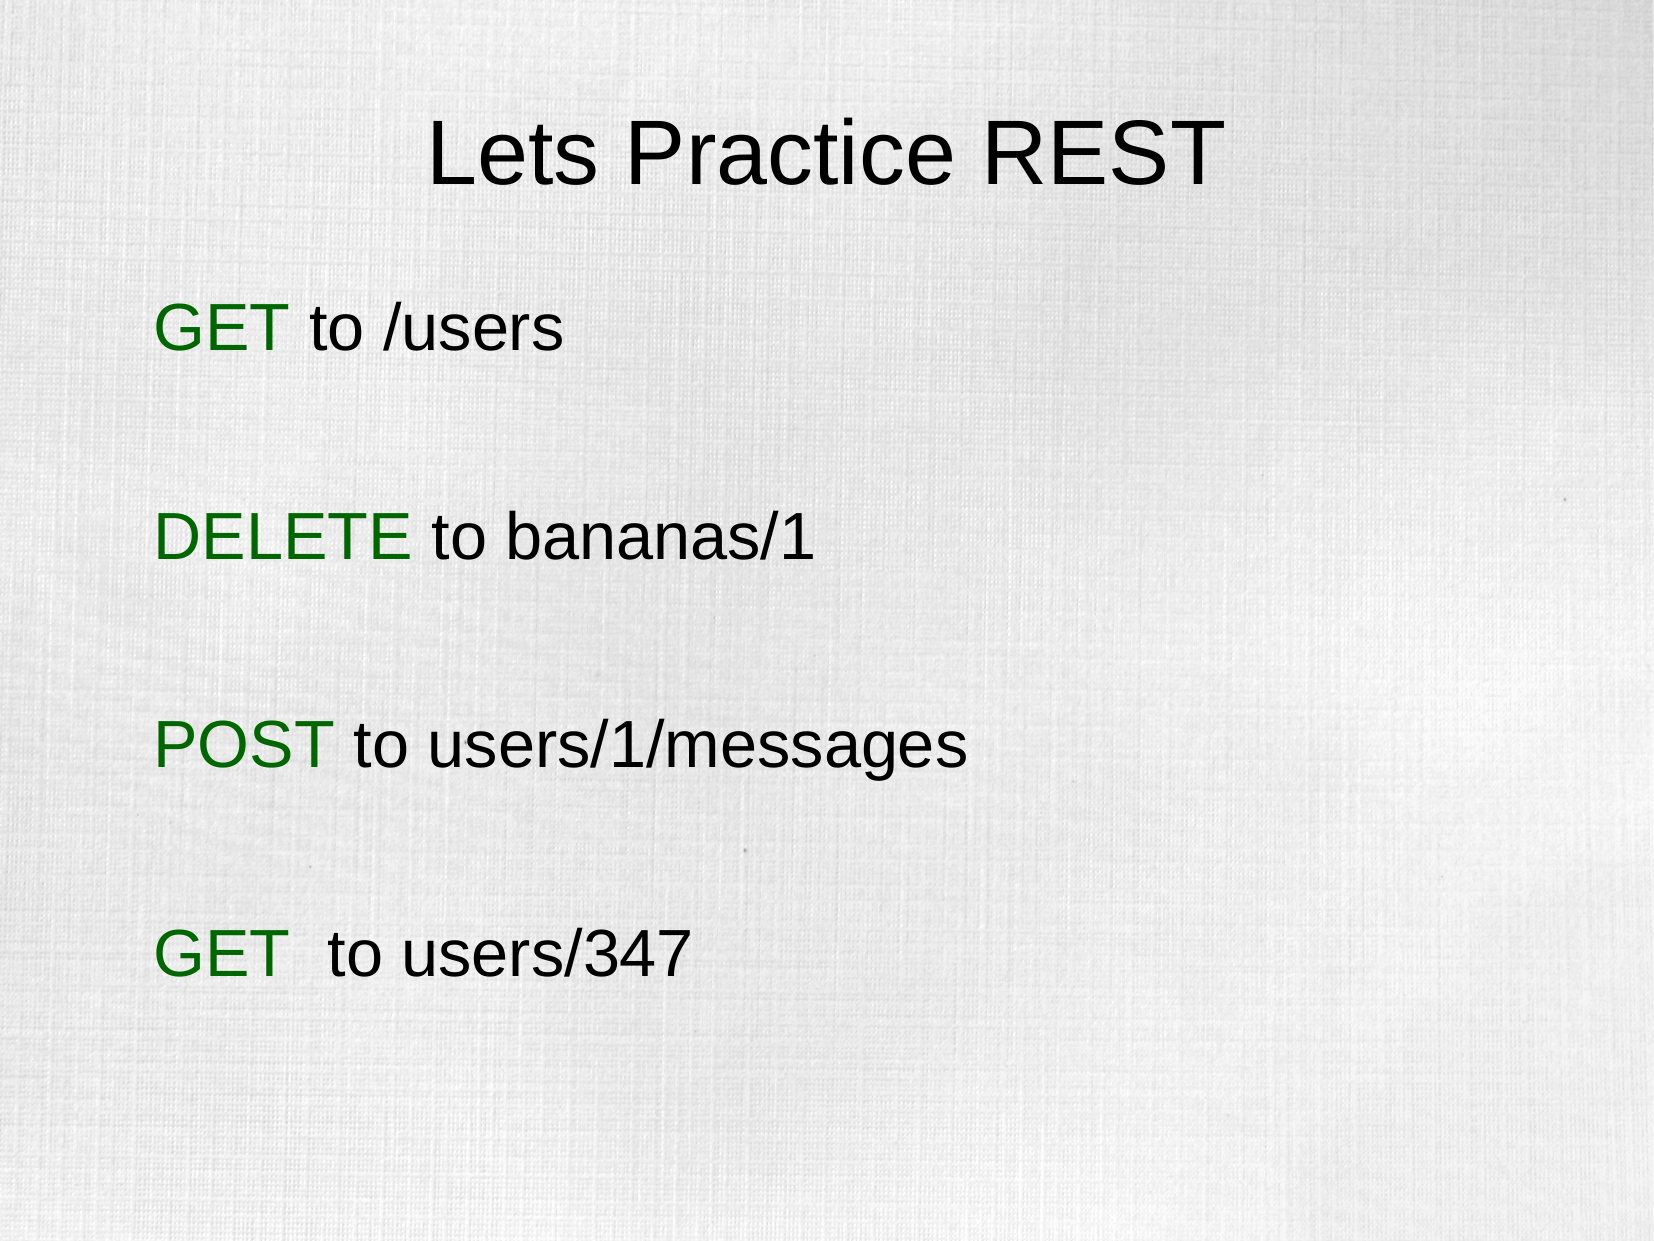

# Lets Practice REST
GET to /users
DELETE to bananas/1
POST to users/1/messages
GET to users/347